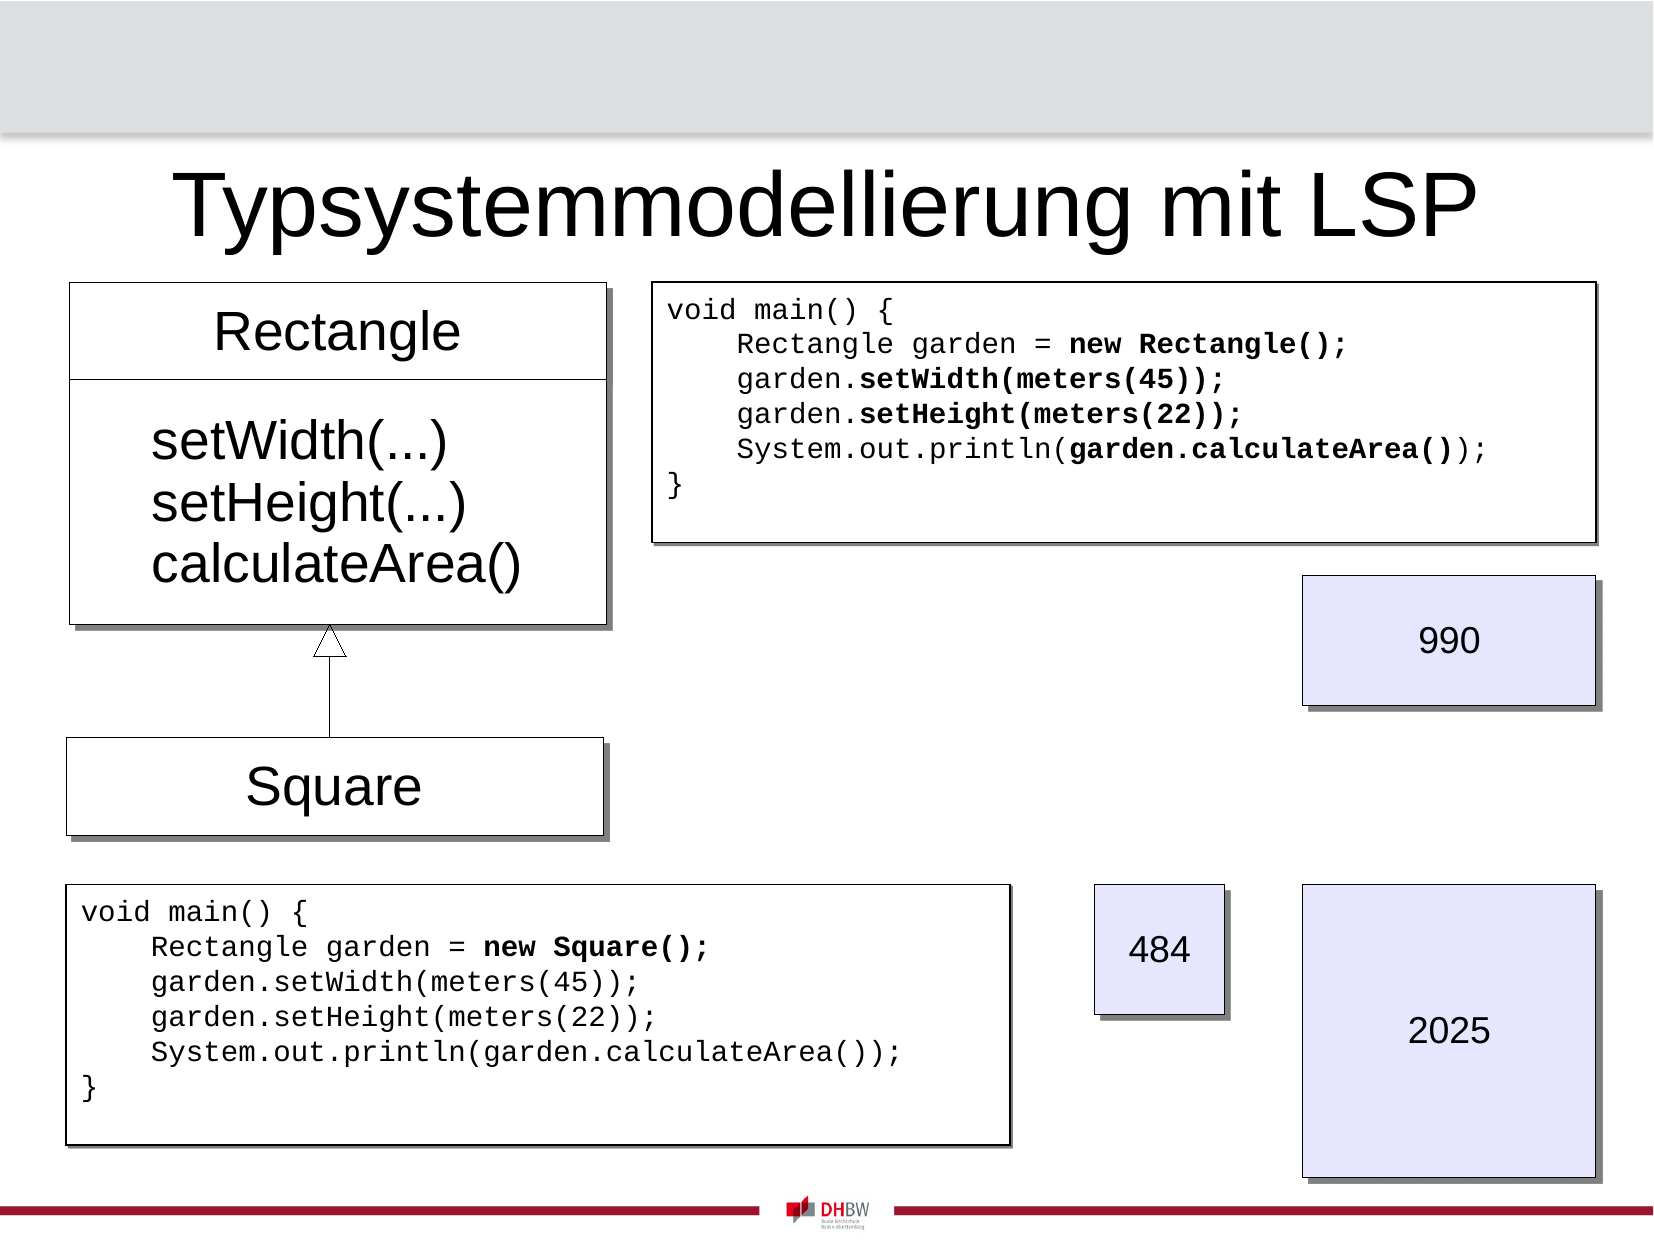

# Typsystemmodellierung mit LSP
void main() {
 Rectangle garden = new Rectangle();
 garden.setWidth(meters(45));
 garden.setHeight(meters(22));
 System.out.println(garden.calculateArea());
}
Rectangle
setWidth(...)
setHeight(...)
calculateArea()
990
Square
void main() {
 Rectangle garden = new Square();
 garden.setWidth(meters(45));
 garden.setHeight(meters(22));
 System.out.println(garden.calculateArea());
}
484
2025